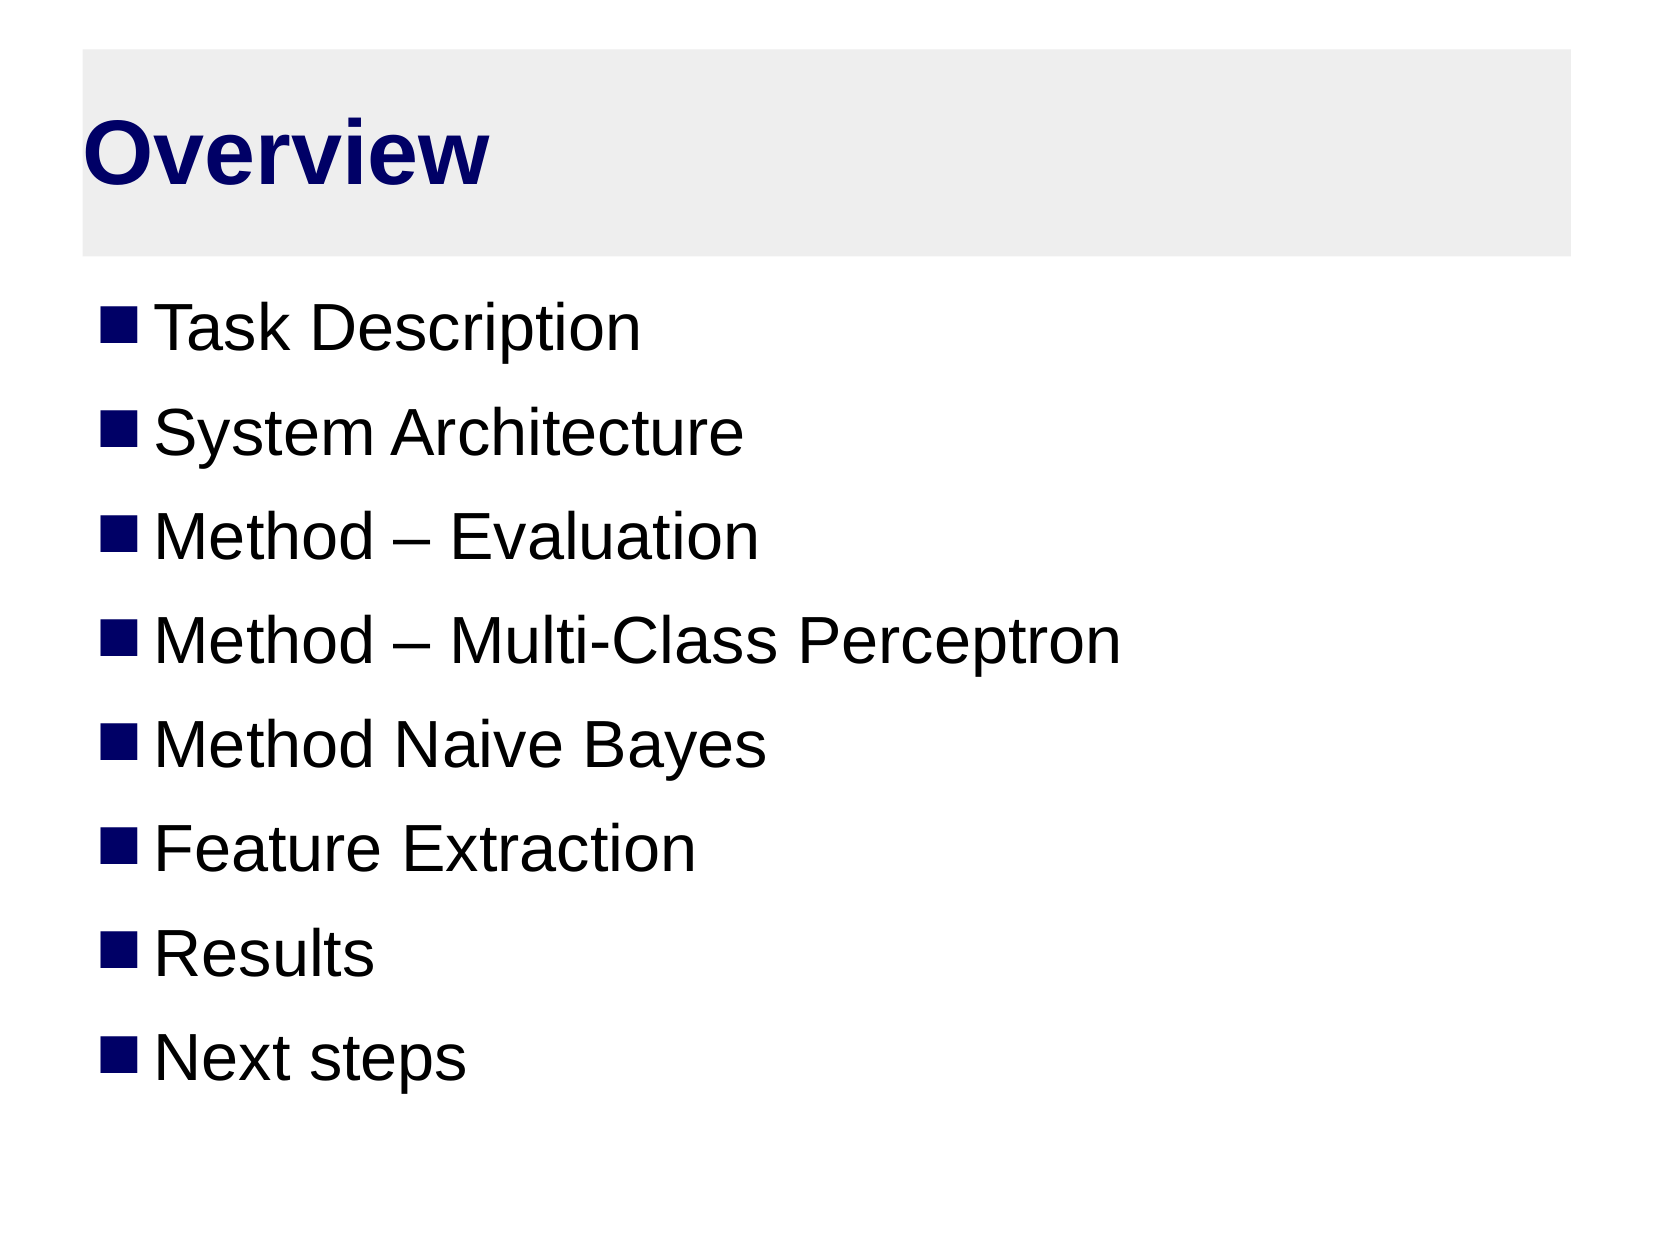

# Overview
Task Description
System Architecture
Method – Evaluation
Method – Multi-Class Perceptron
Method Naive Bayes
Feature Extraction
Results
Next steps